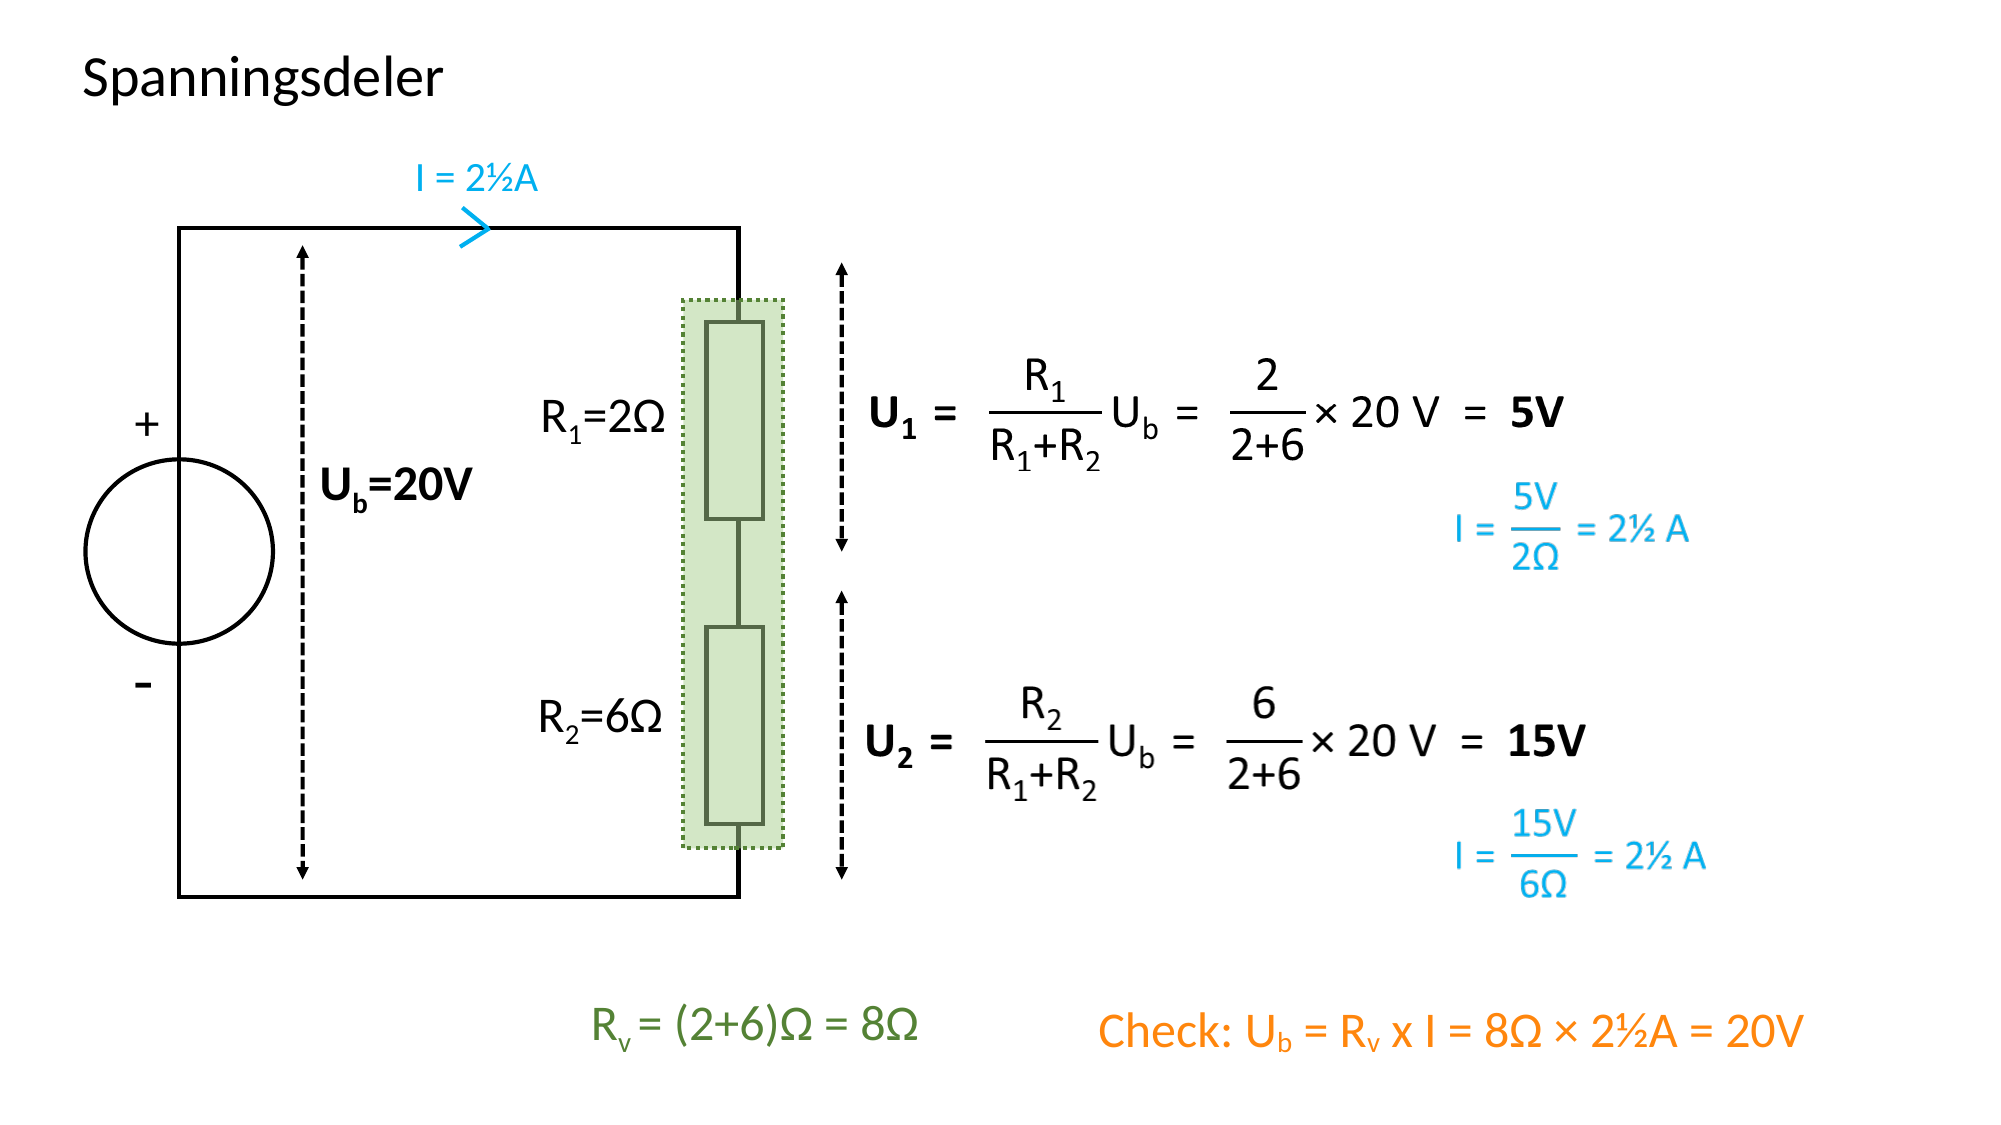

Spanningsdeler
I = 2½A
Rv = (2+6)Ω = 8Ω
R1=2Ω
+
Ub=20V
-
R2=6Ω
 Check: Ub = Rv x I = 8Ω × 2½A = 20V